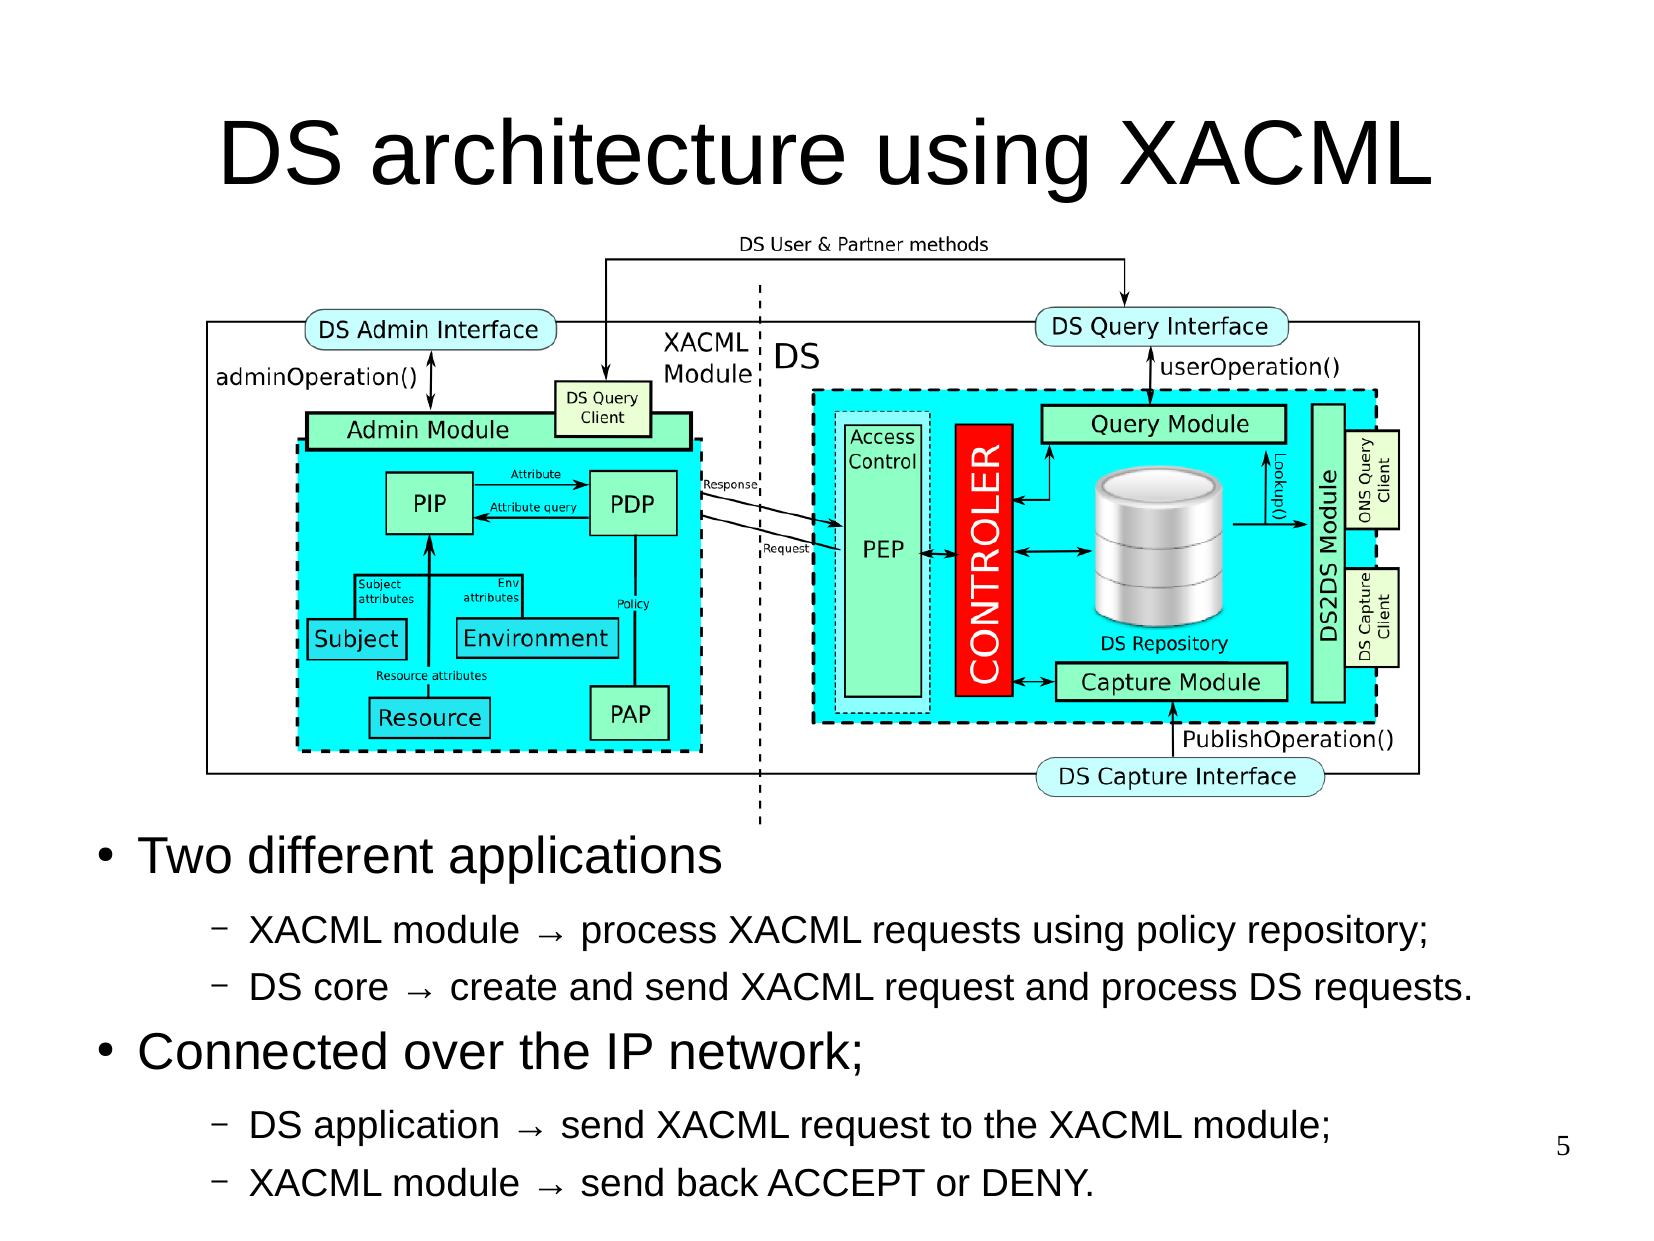

# DS architecture using XACML
Two different applications
XACML module → process XACML requests using policy repository;
DS core → create and send XACML request and process DS requests.
Connected over the IP network;
DS application → send XACML request to the XACML module;
XACML module → send back ACCEPT or DENY.
5